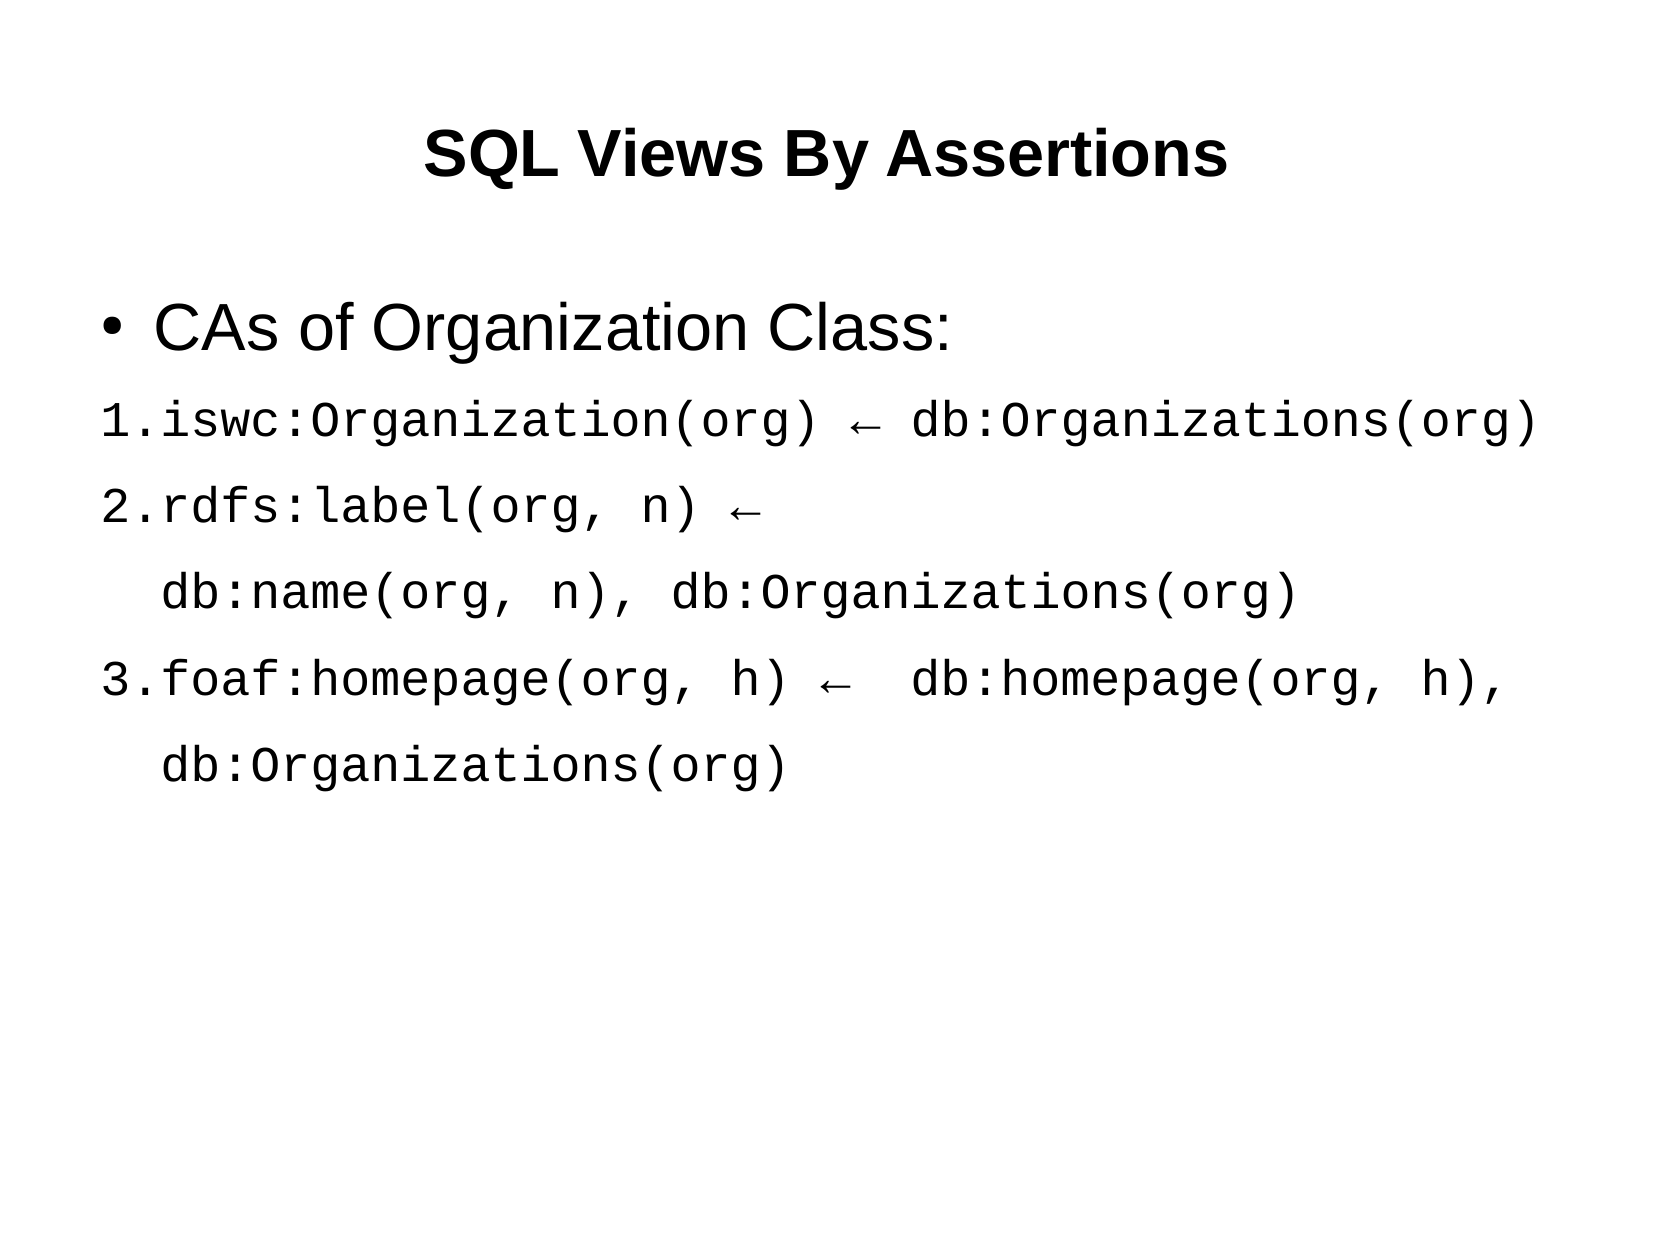

# SQL Views By Assertions
CAs of Organization Class:
iswc:Organization(org) ← db:Organizations(org)
rdfs:label(org, n) ←
db:name(org, n), db:Organizations(org)
foaf:homepage(org, h) ← db:homepage(org, h),
db:Organizations(org)